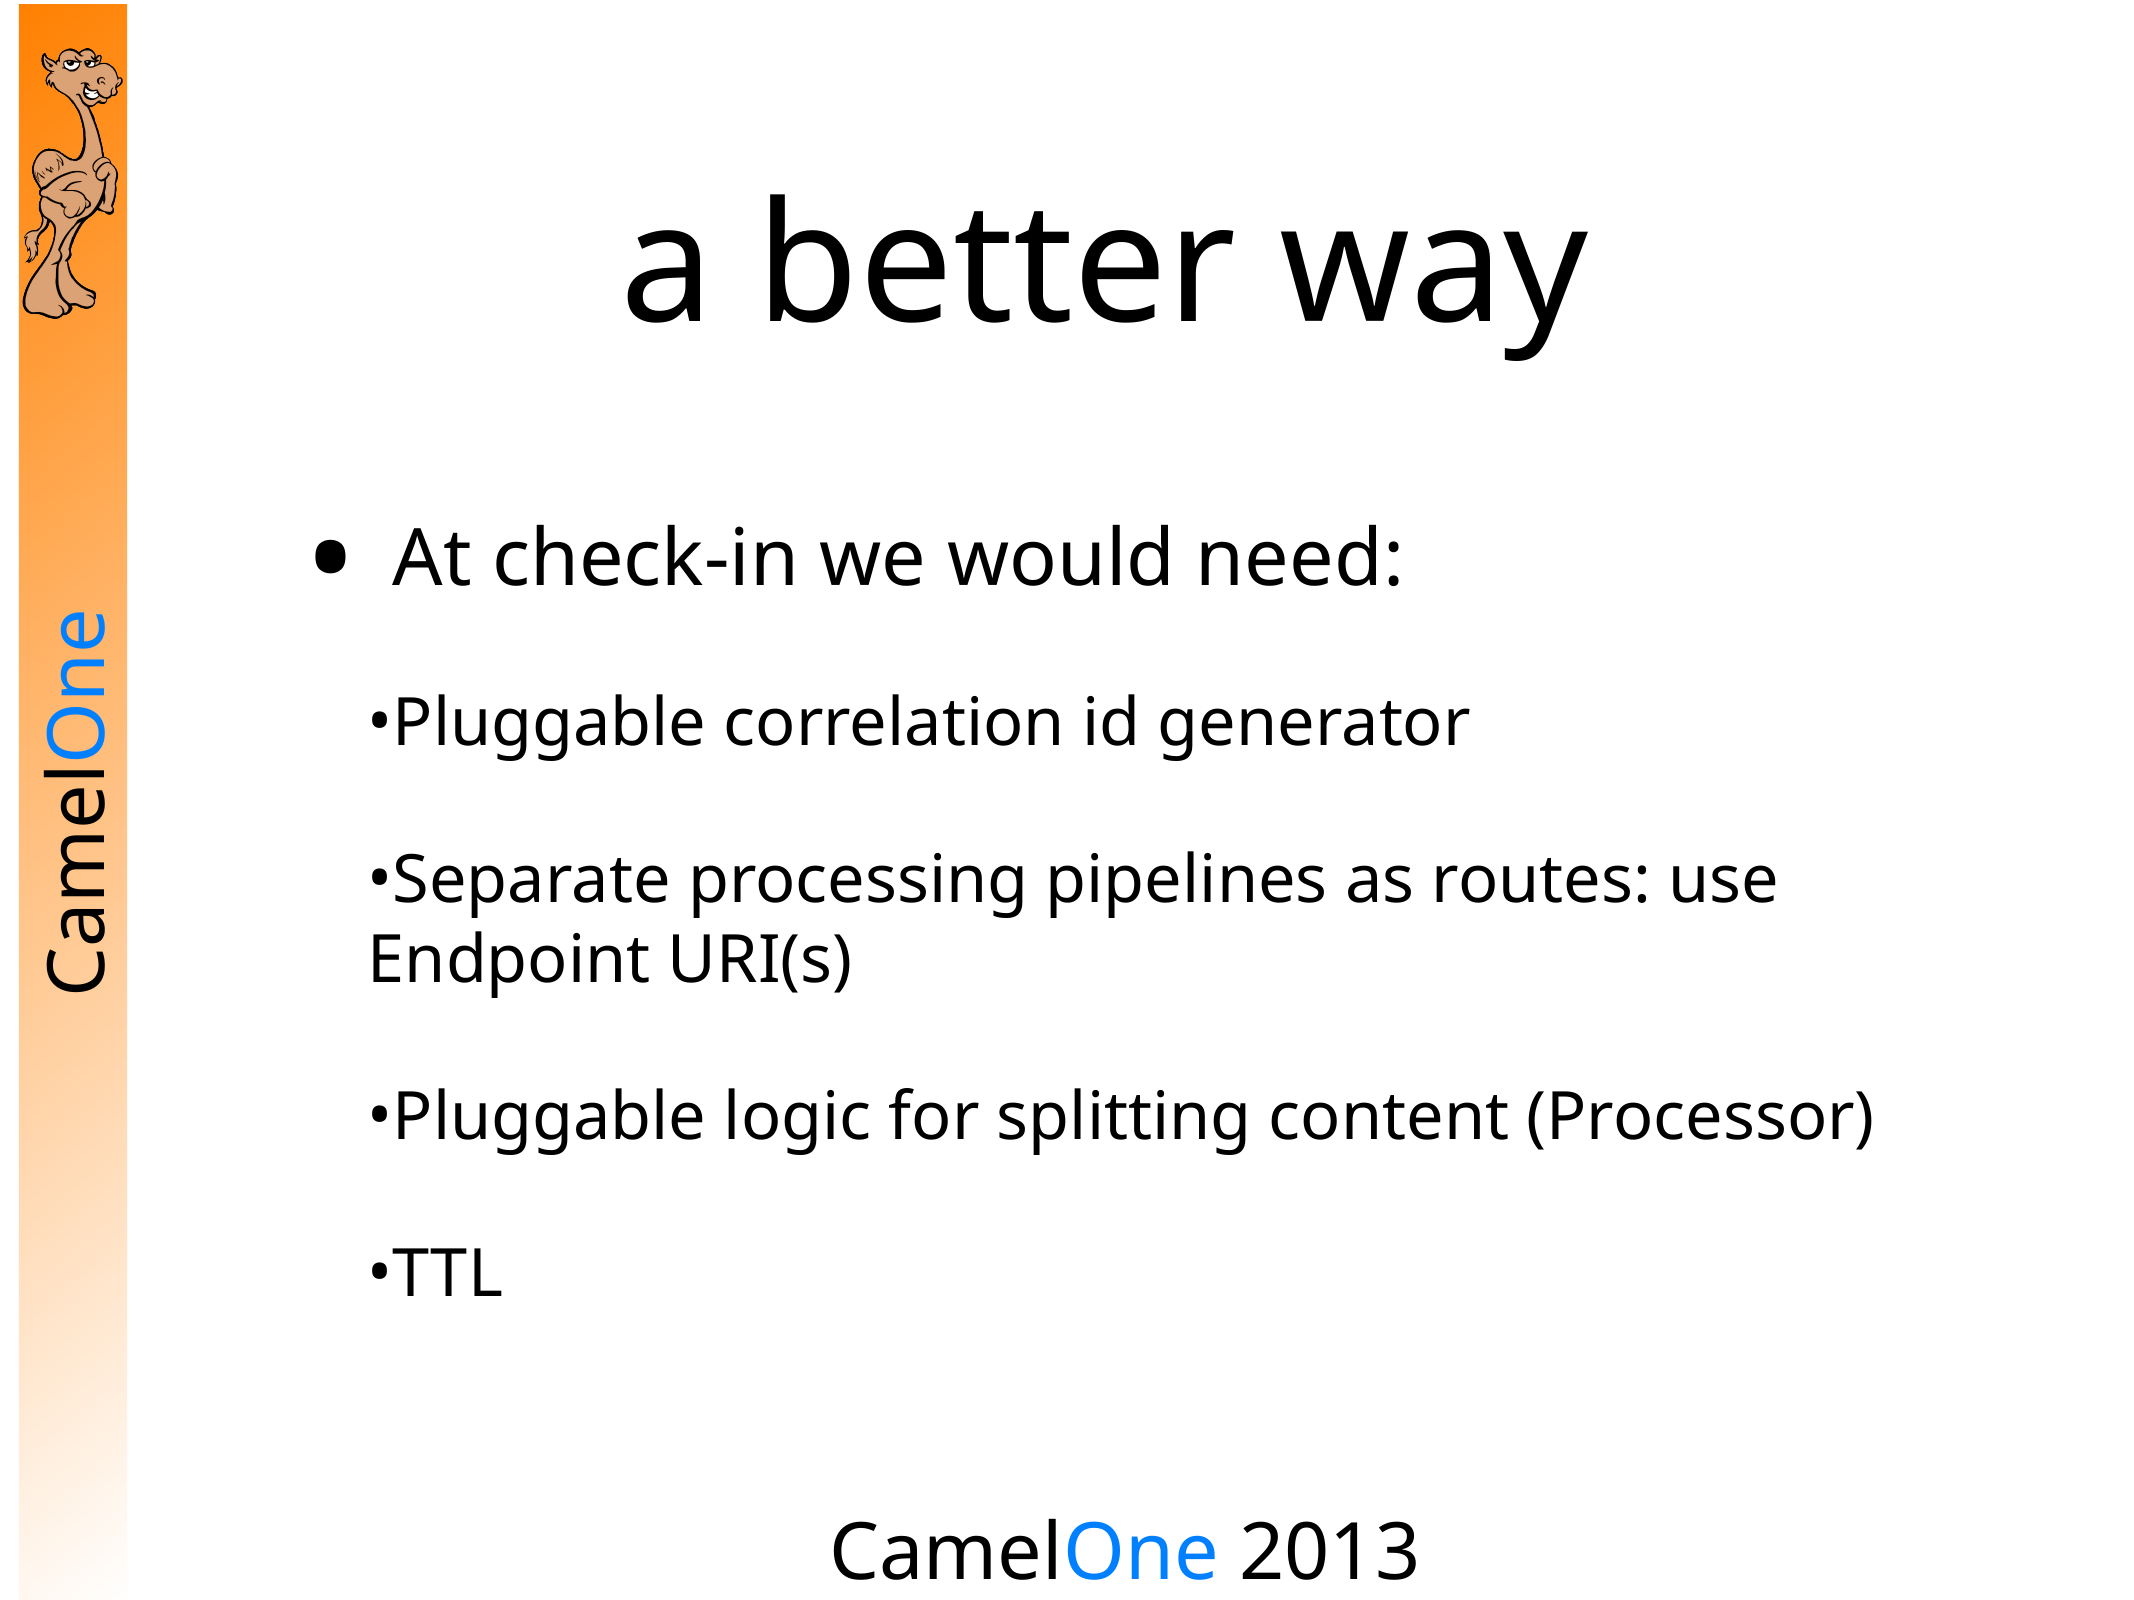

# a better way
At check-in we would need:
Pluggable correlation id generator
Separate processing pipelines as routes: use Endpoint URI(s)
Pluggable logic for splitting content (Processor)
TTL